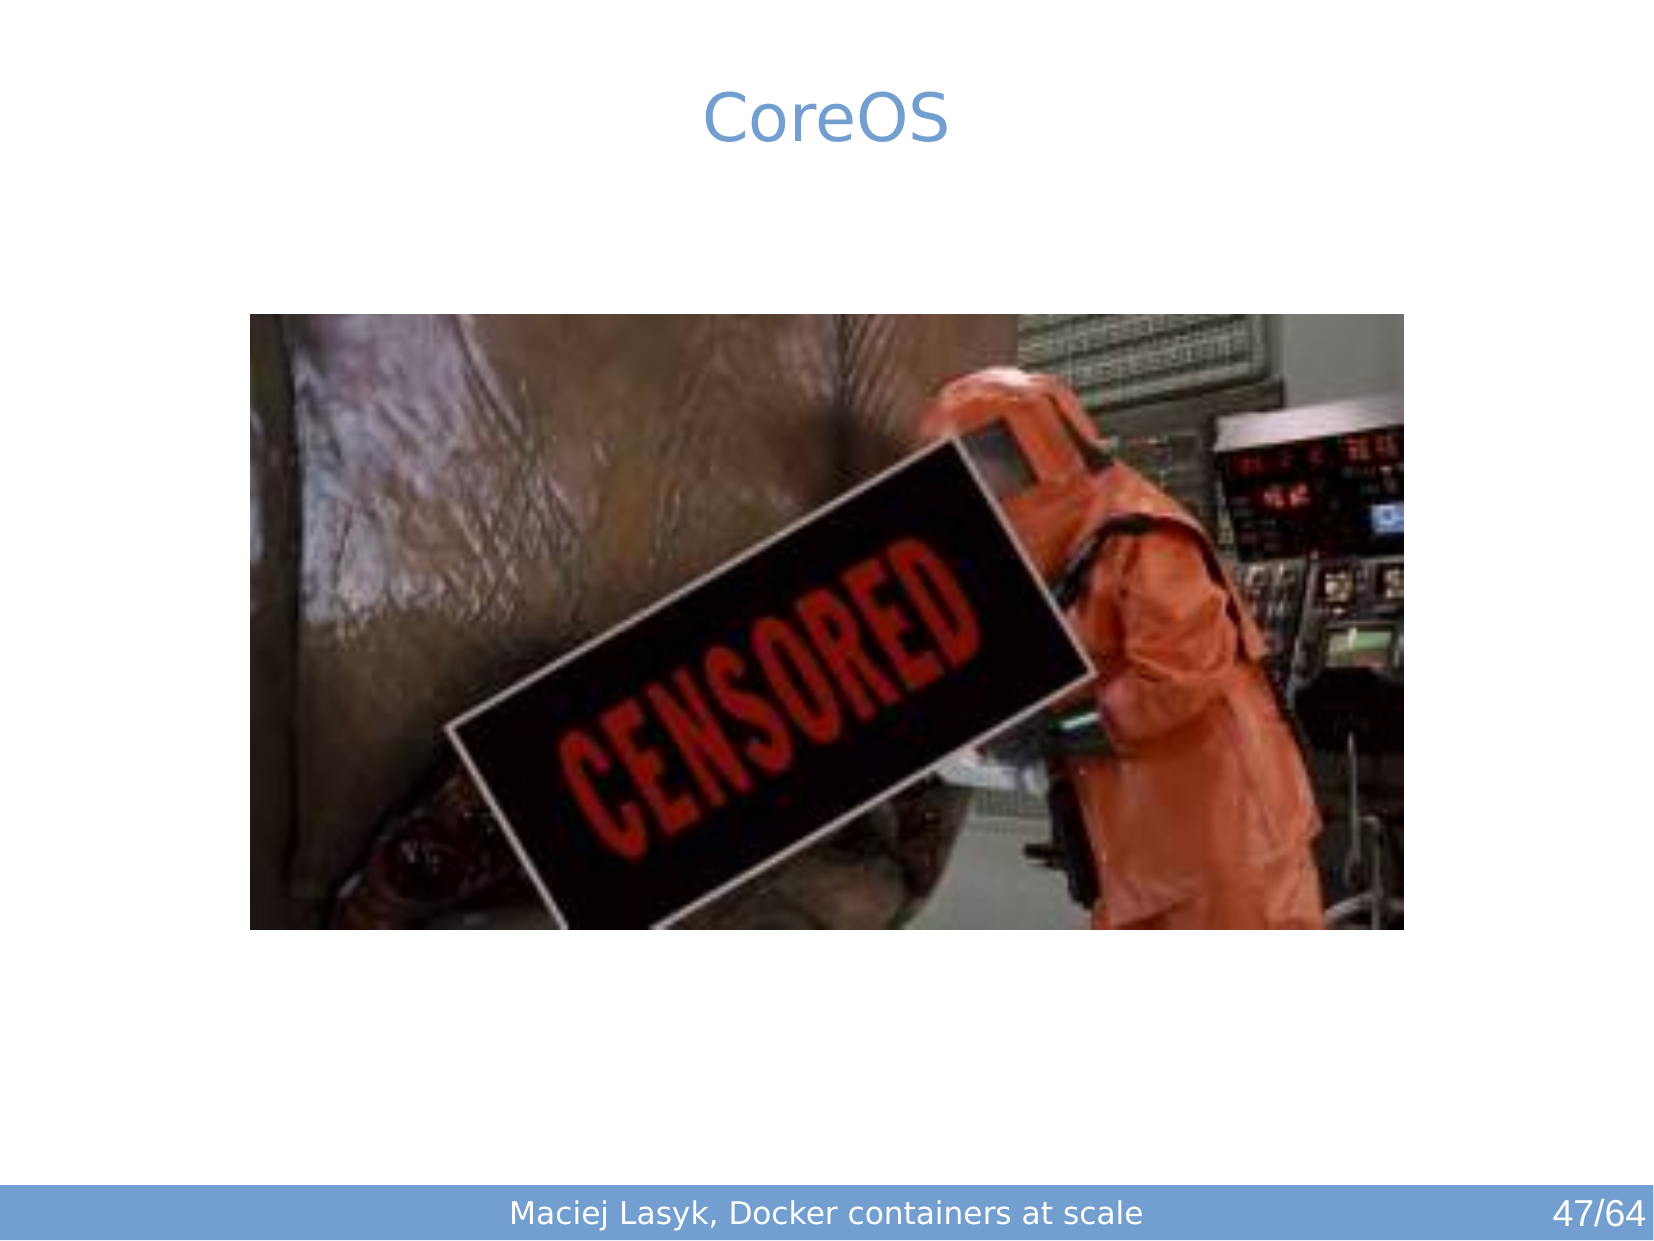

CoreOS
 47/64
Maciej Lasyk, Docker containers at scale